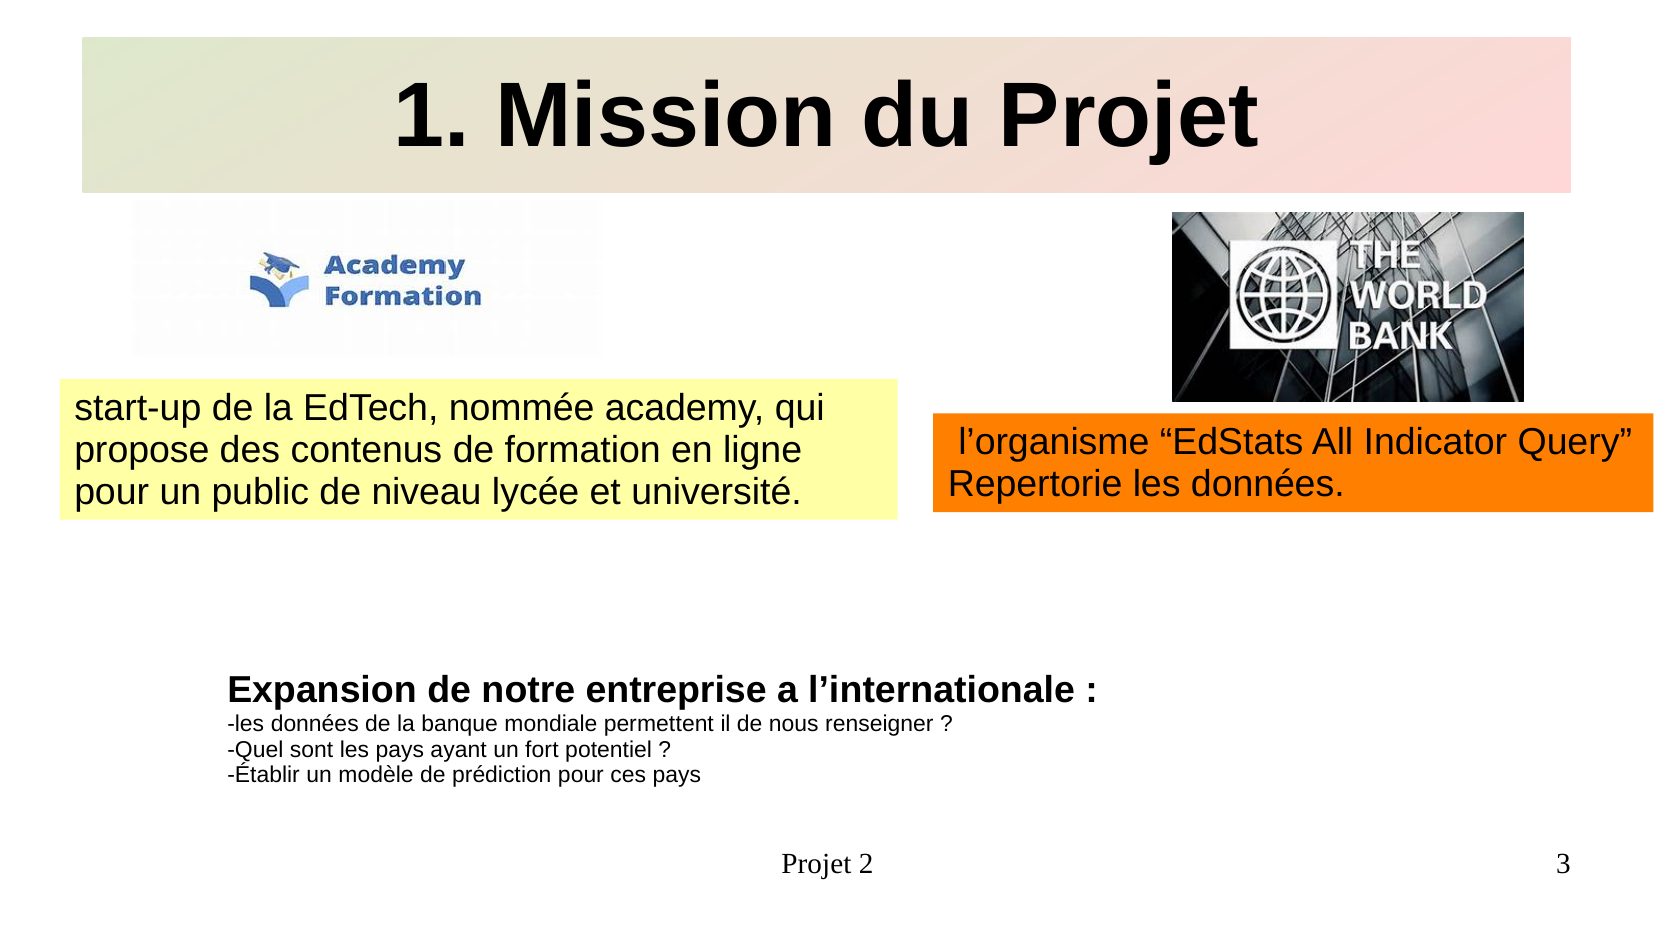

# 1. Mission du Projet
start-up de la EdTech, nommée academy, qui propose des contenus de formation en ligne pour un public de niveau lycée et université.
 l’organisme “EdStats All Indicator Query” Repertorie les données.
Expansion de notre entreprise a l’internationale :
-les données de la banque mondiale permettent il de nous renseigner ?
-Quel sont les pays ayant un fort potentiel ?
-Établir un modèle de prédiction pour ces pays
Projet 2
3